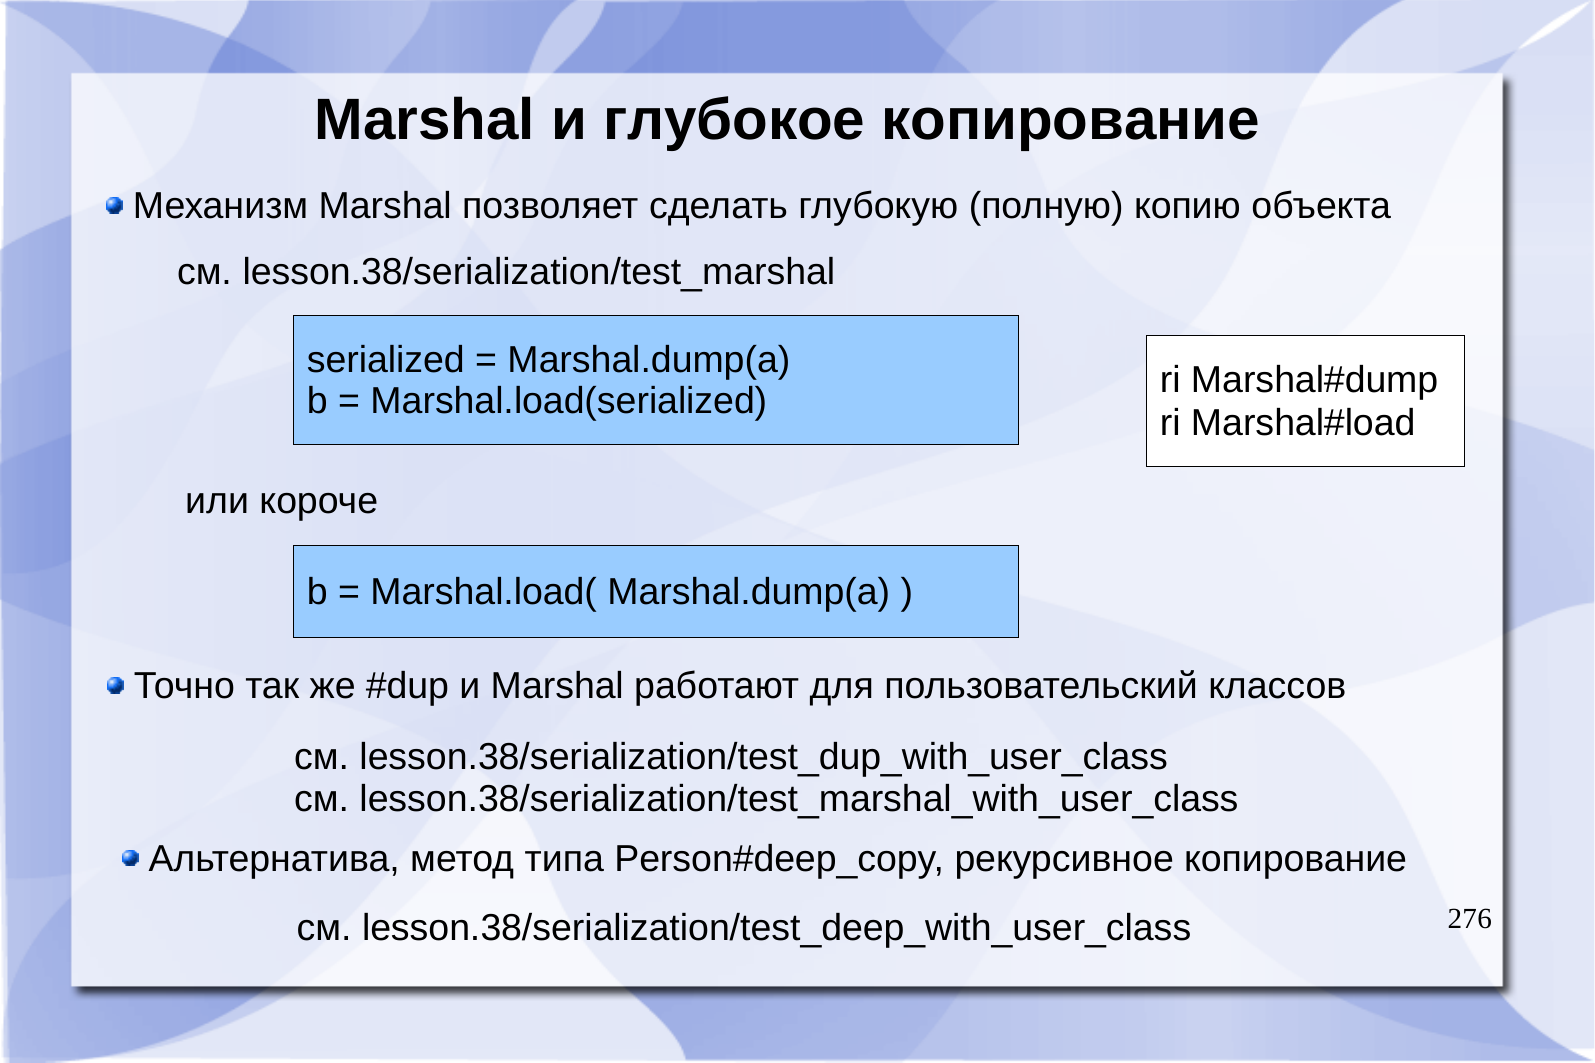

# Marshal и глубокое копирование
 Механизм Marshal позволяет сделать глубокую (полную) копию объекта
см. lesson.38/serialization/test_marshal
serialized = Marshal.dump(a)
b = Marshal.load(serialized)
ri Marshal#dump
ri Marshal#load
или короче
b = Marshal.load( Marshal.dump(a) )
 Точно так же #dup и Marshal работают для пользовательский классов
см. lesson.38/serialization/test_dup_with_user_class
см. lesson.38/serialization/test_marshal_with_user_class
 Альтернатива, метод типа Person#deep_copy, рекурсивное копирование
см. lesson.38/serialization/test_deep_with_user_class
276